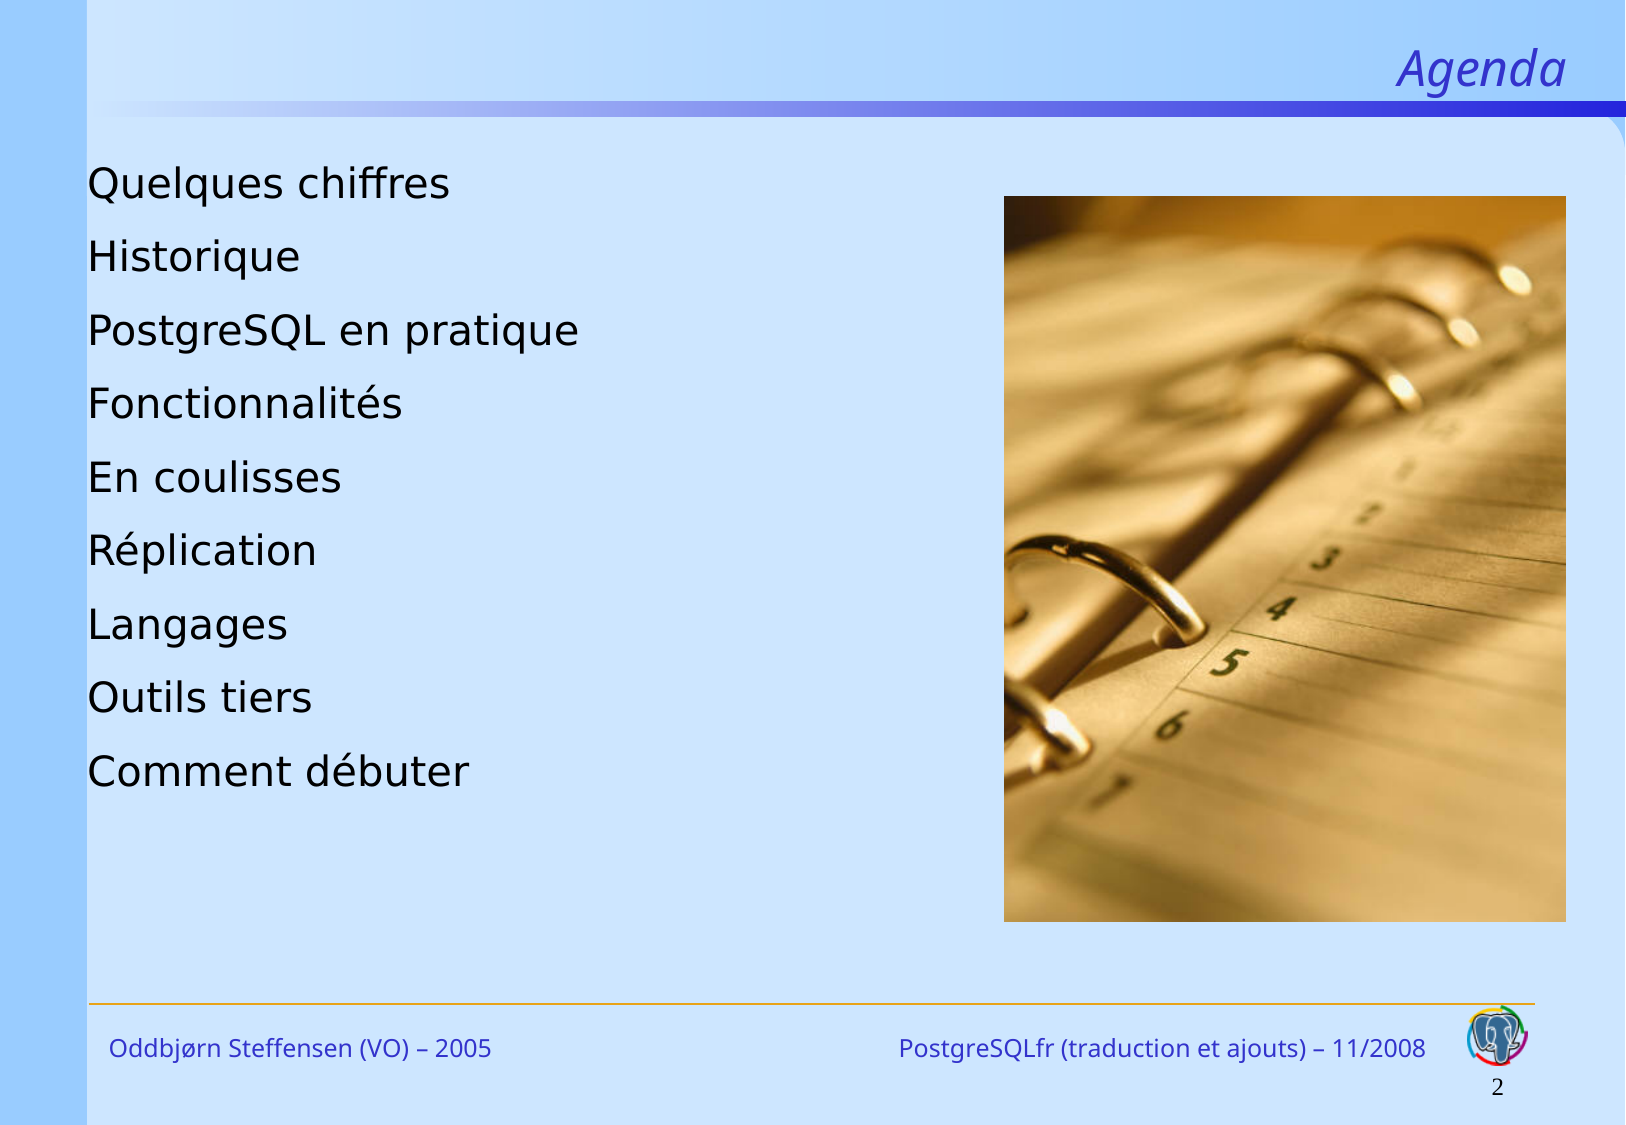

# Agenda
Quelques chiffres
Historique
PostgreSQL en pratique
Fonctionnalités
En coulisses
Réplication
Langages
Outils tiers
Comment débuter